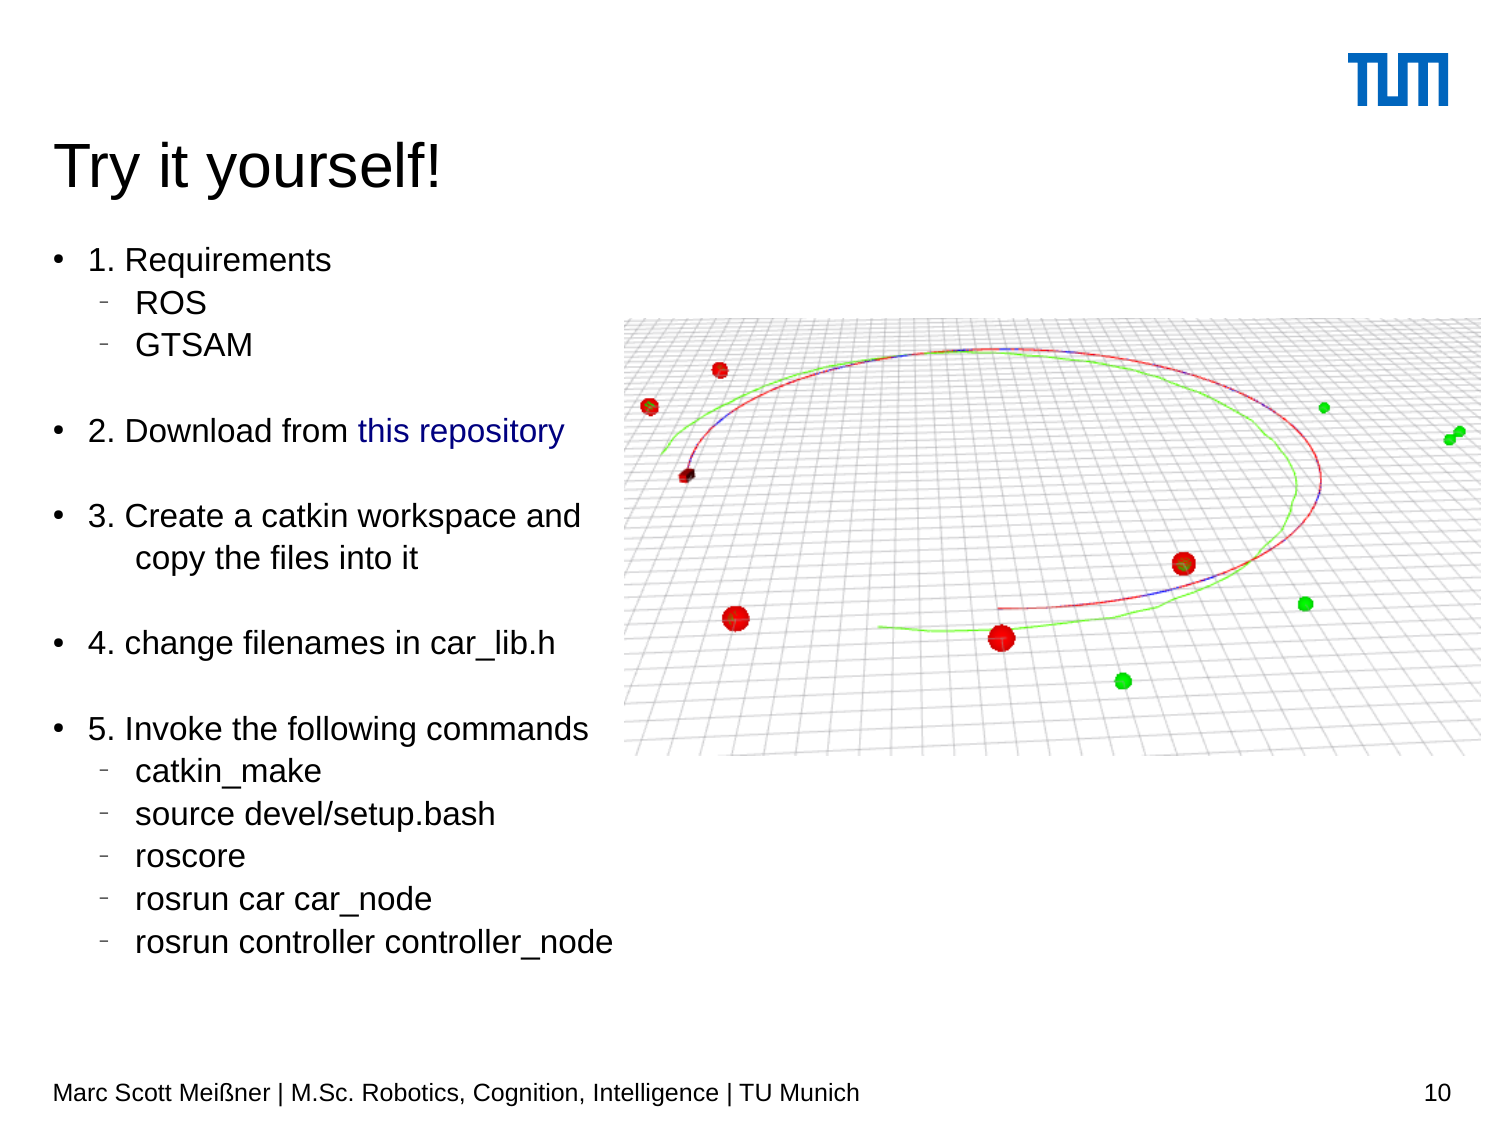

# Try it yourself!
1. Requirements
ROS
GTSAM
2. Download from this repository
3. Create a catkin workspace and
copy the files into it
4. change filenames in car_lib.h
5. Invoke the following commands
catkin_make
source devel/setup.bash
roscore
rosrun car car_node
rosrun controller controller_node
Marc Scott Meißner | M.Sc. Robotics, Cognition, Intelligence | TU Munich
10